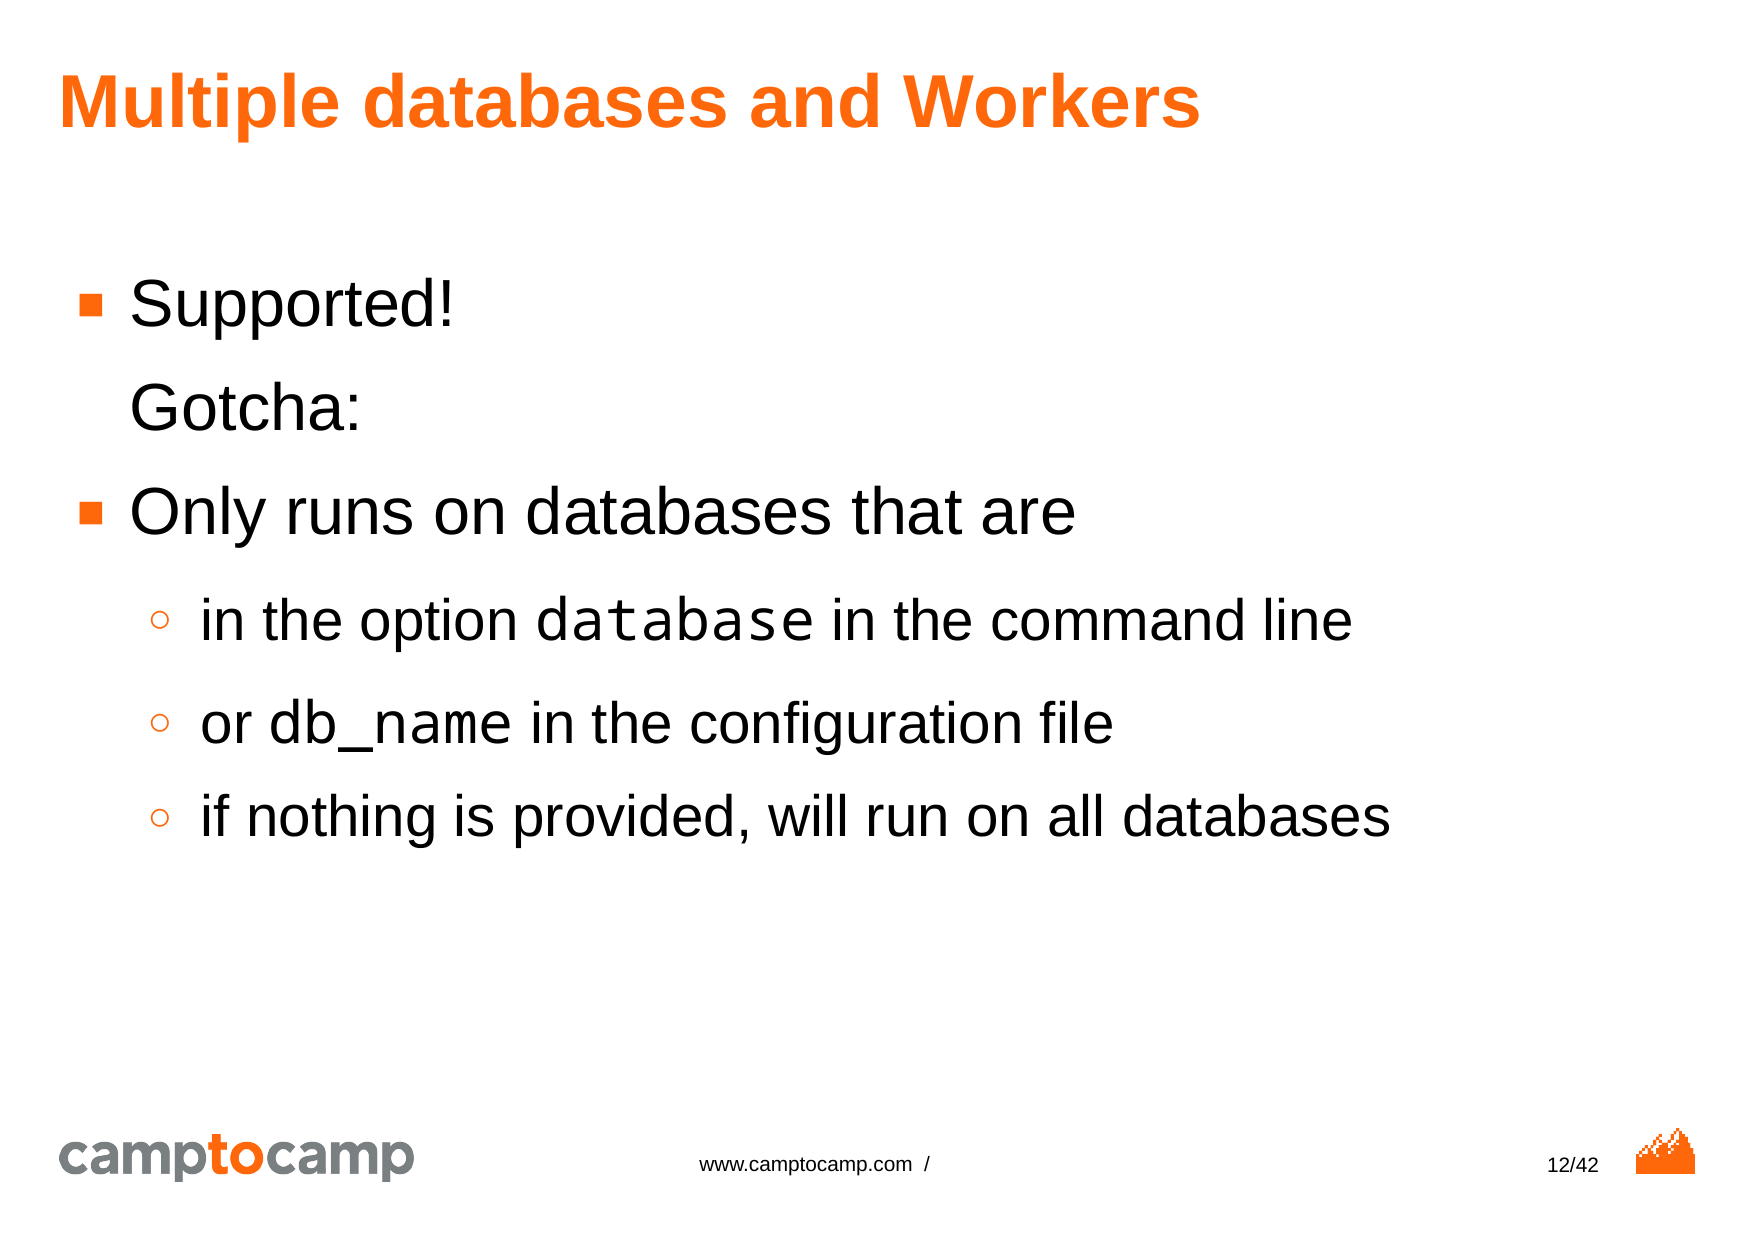

# Multiple databases and Workers
Supported!
Gotcha:
Only runs on databases that are
in the option database in the command line
or db_name in the configuration file
if nothing is provided, will run on all databases